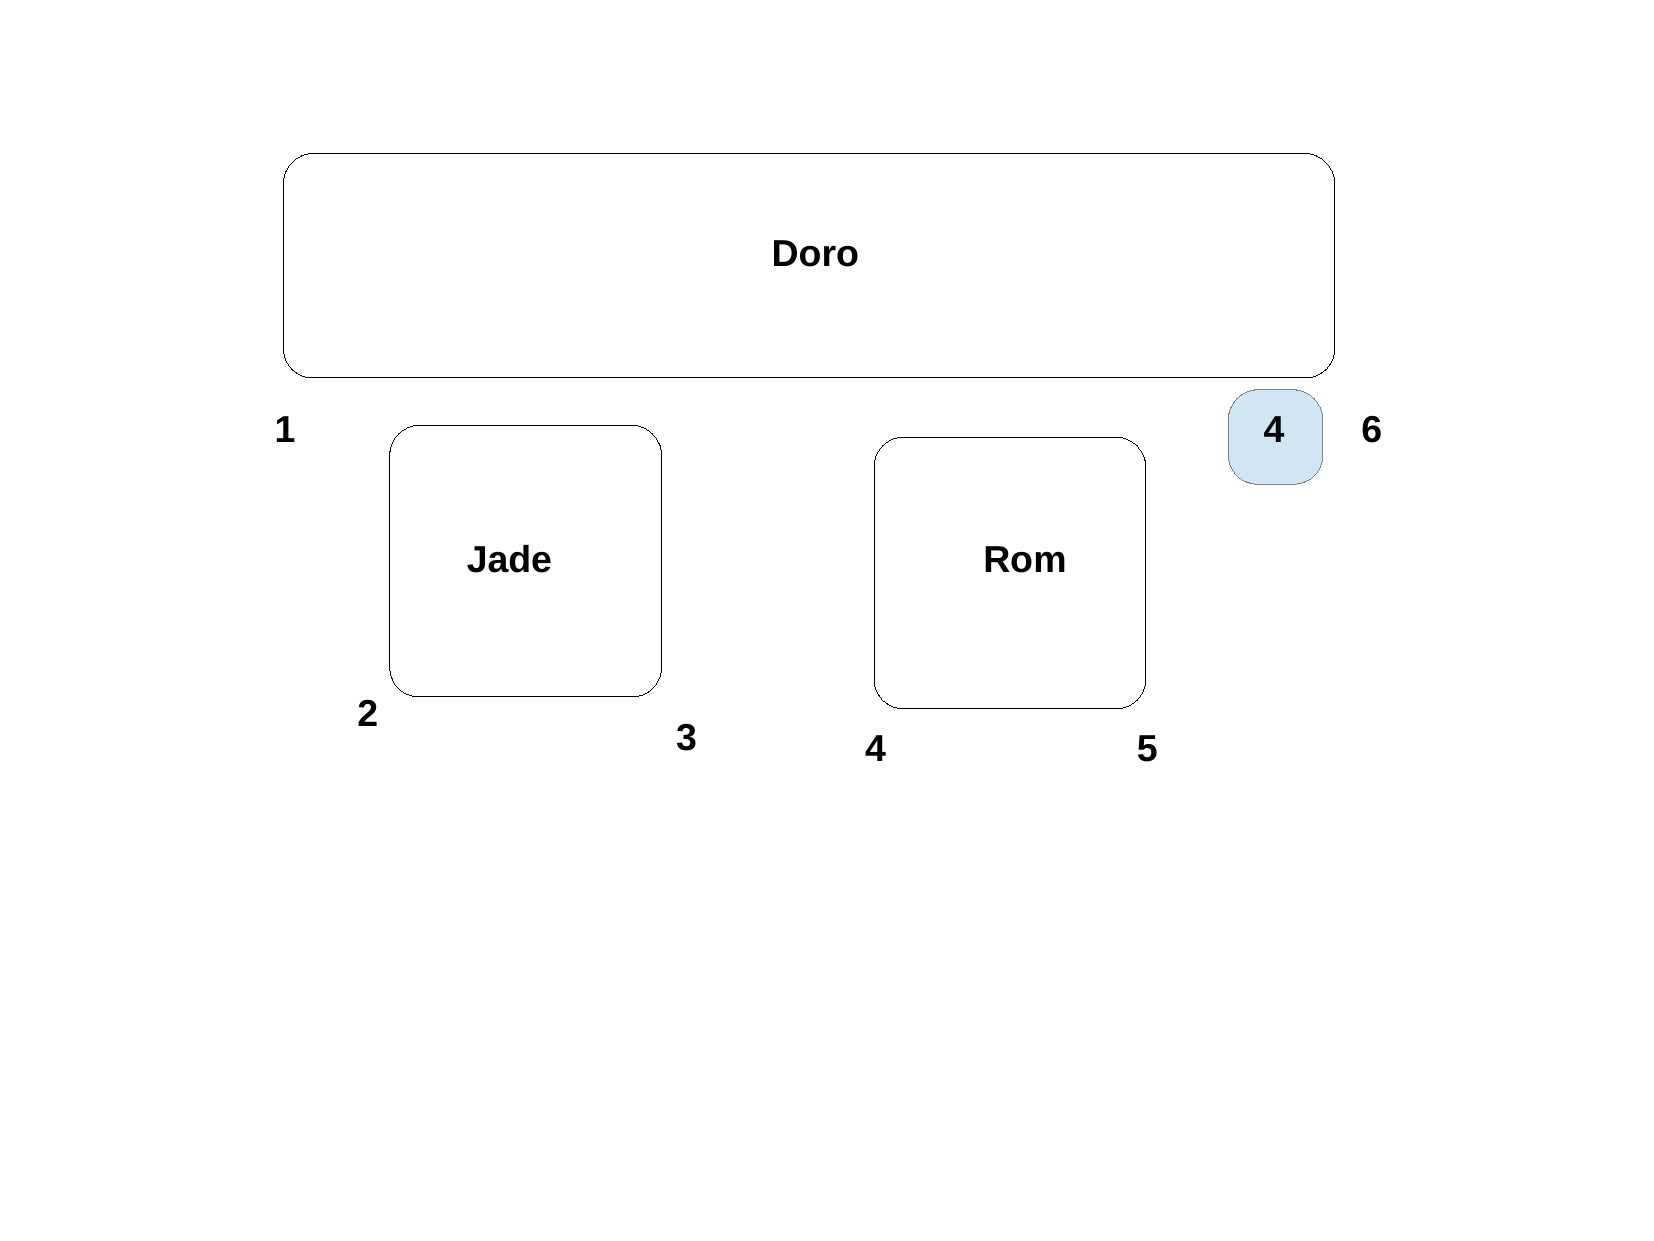

Doro
1
4
6
Jade
Rom
2
3
4
5